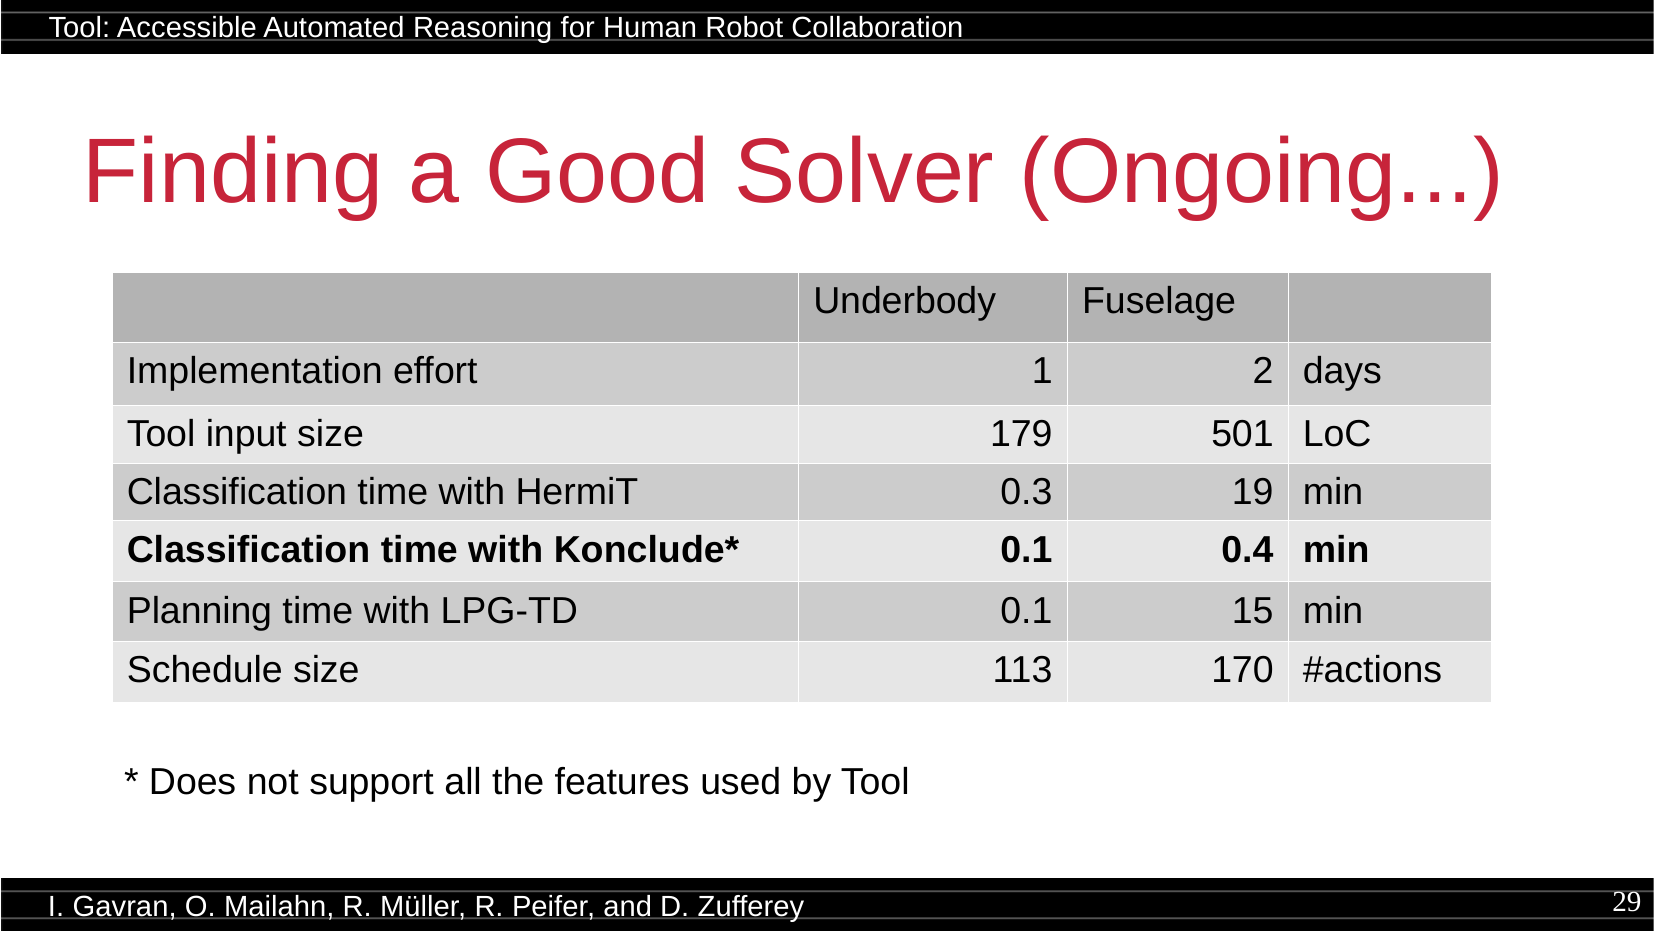

Tool: Accessible Automated Reasoning for Human Robot Collaboration
# Finding a Good Solver (Ongoing...)
| | Underbody | Fuselage | |
| --- | --- | --- | --- |
| Implementation effort | 1 | 2 | days |
| Tool input size | 179 | 501 | LoC |
| Classification time with HermiT | 0.3 | 19 | min |
| Classification time with Konclude\* | 0.1 | 0.4 | min |
| Planning time with LPG-TD | 0.1 | 15 | min |
| Schedule size | 113 | 170 | #actions |
* Does not support all the features used by Tool
I. Gavran, O. Mailahn, R. Müller, R. Peifer, and D. Zufferey